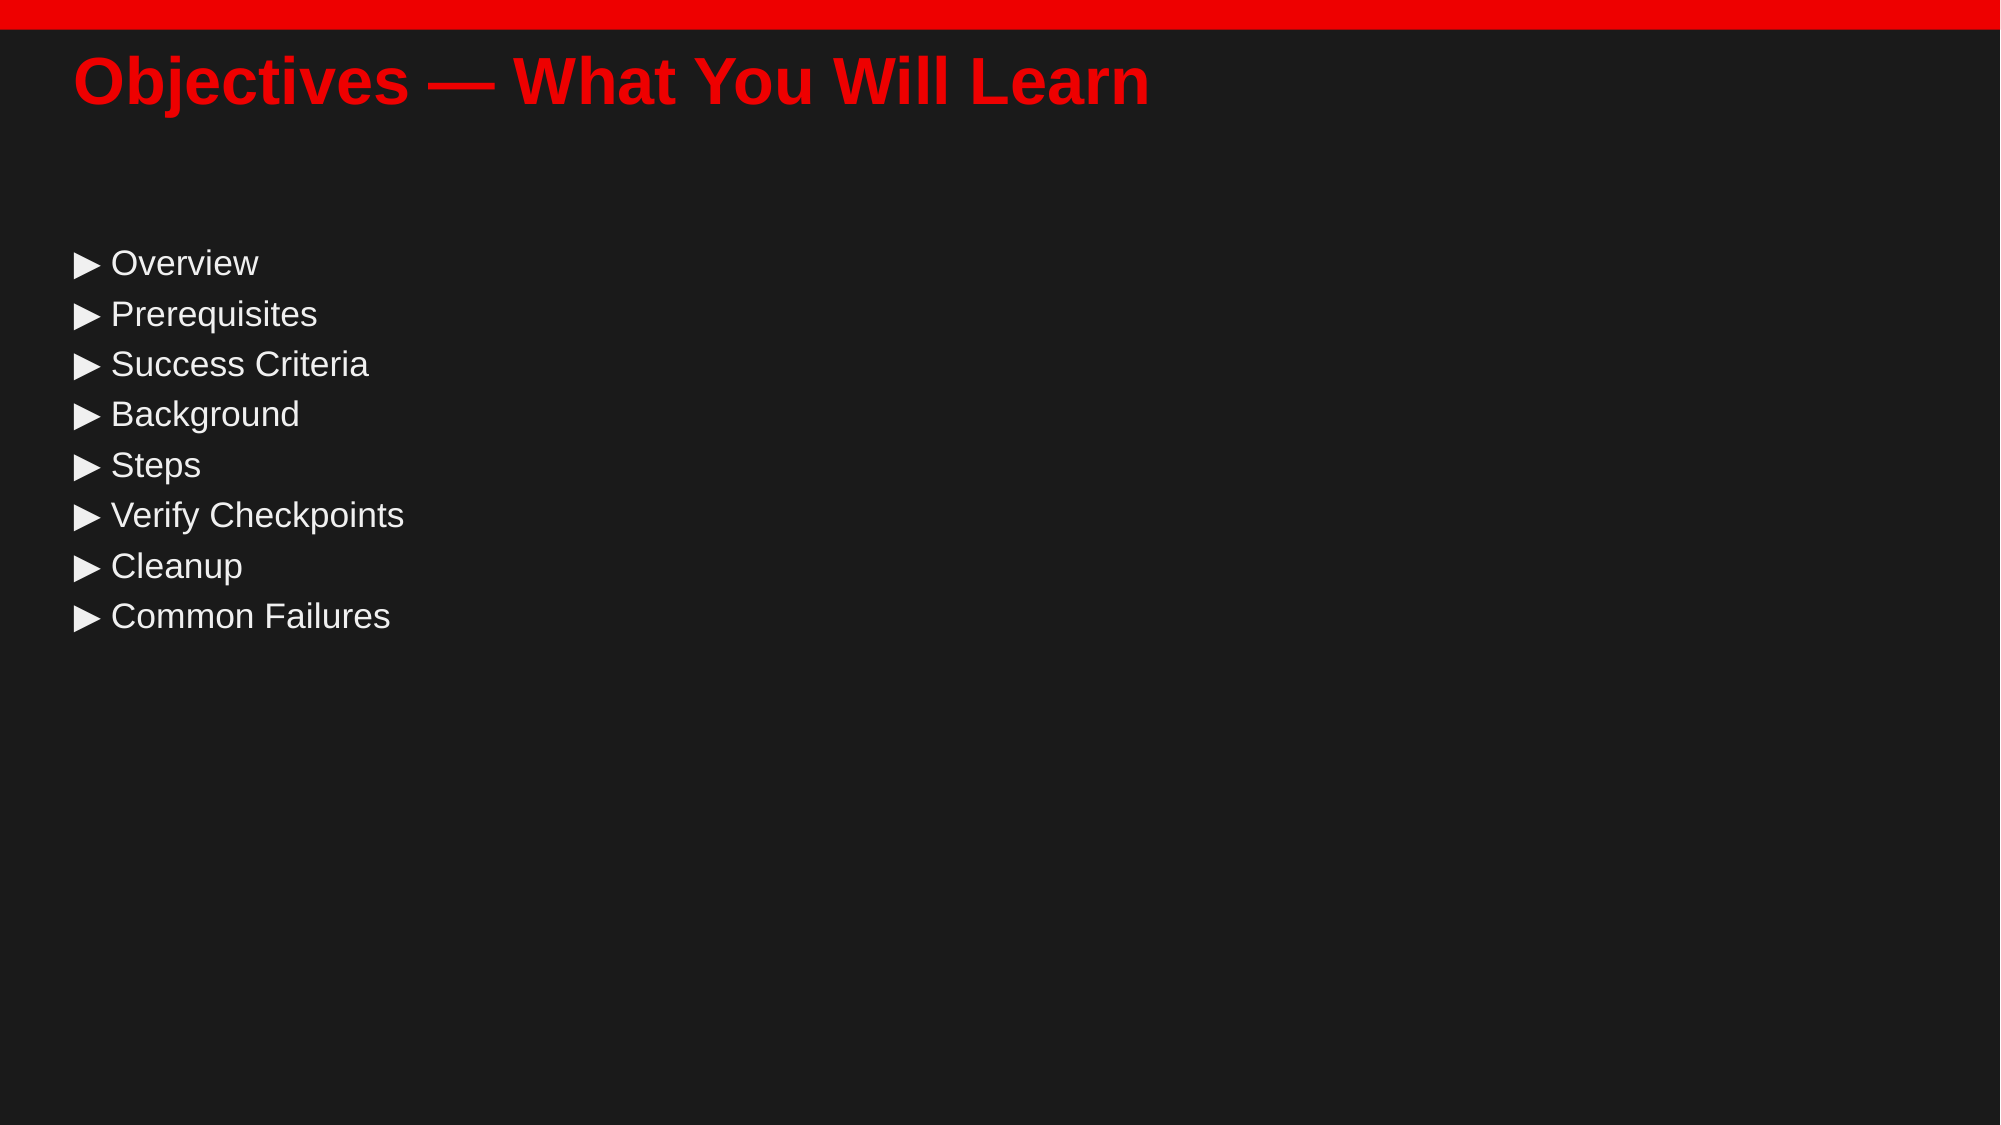

Objectives — What You Will Learn
▶ Overview
▶ Prerequisites
▶ Success Criteria
▶ Background
▶ Steps
▶ Verify Checkpoints
▶ Cleanup
▶ Common Failures